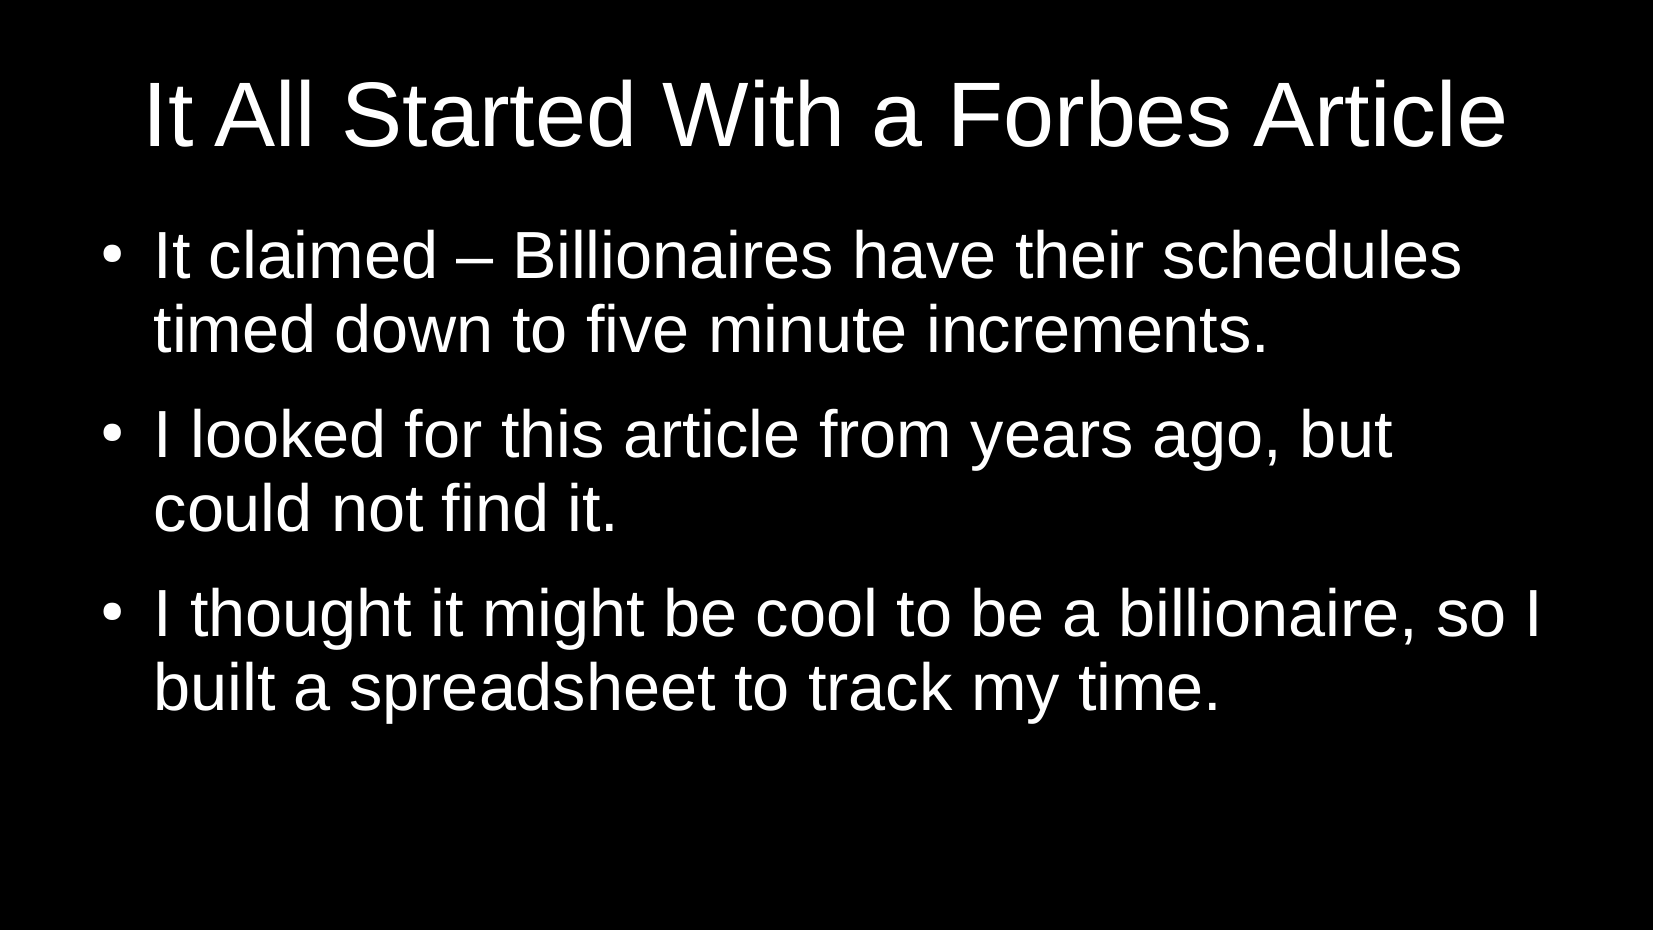

# It All Started With a Forbes Article
It claimed – Billionaires have their schedules timed down to five minute increments.
I looked for this article from years ago, but could not find it.
I thought it might be cool to be a billionaire, so I built a spreadsheet to track my time.